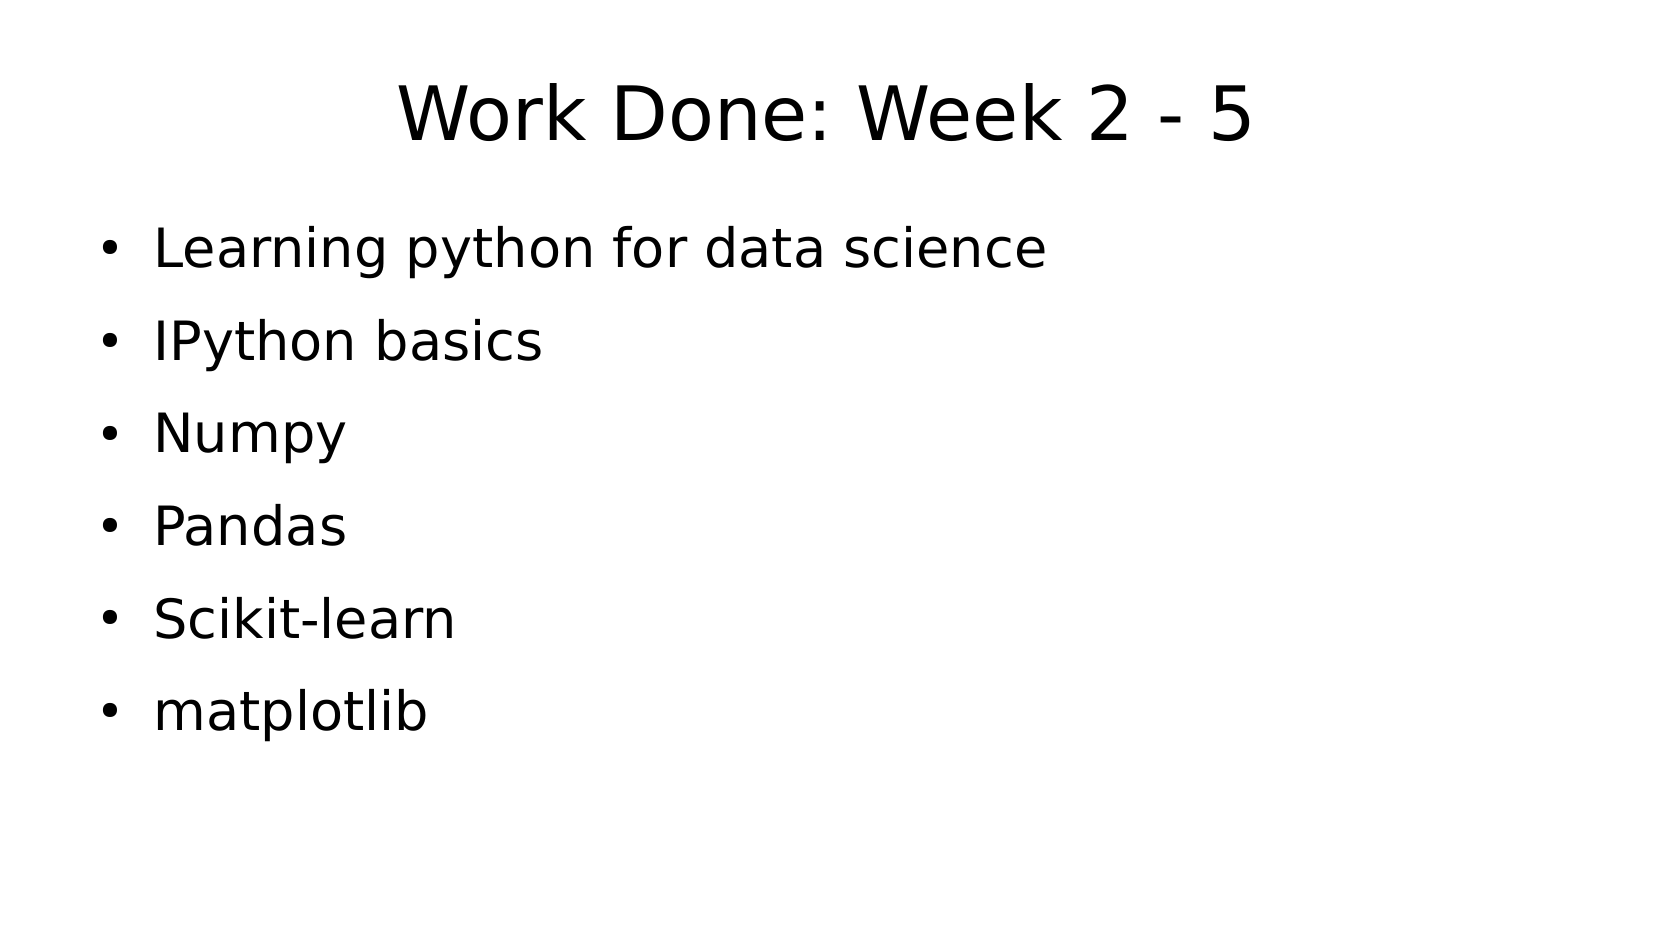

# Work Done: Week 2 - 5
Learning python for data science
IPython basics
Numpy
Pandas
Scikit-learn
matplotlib